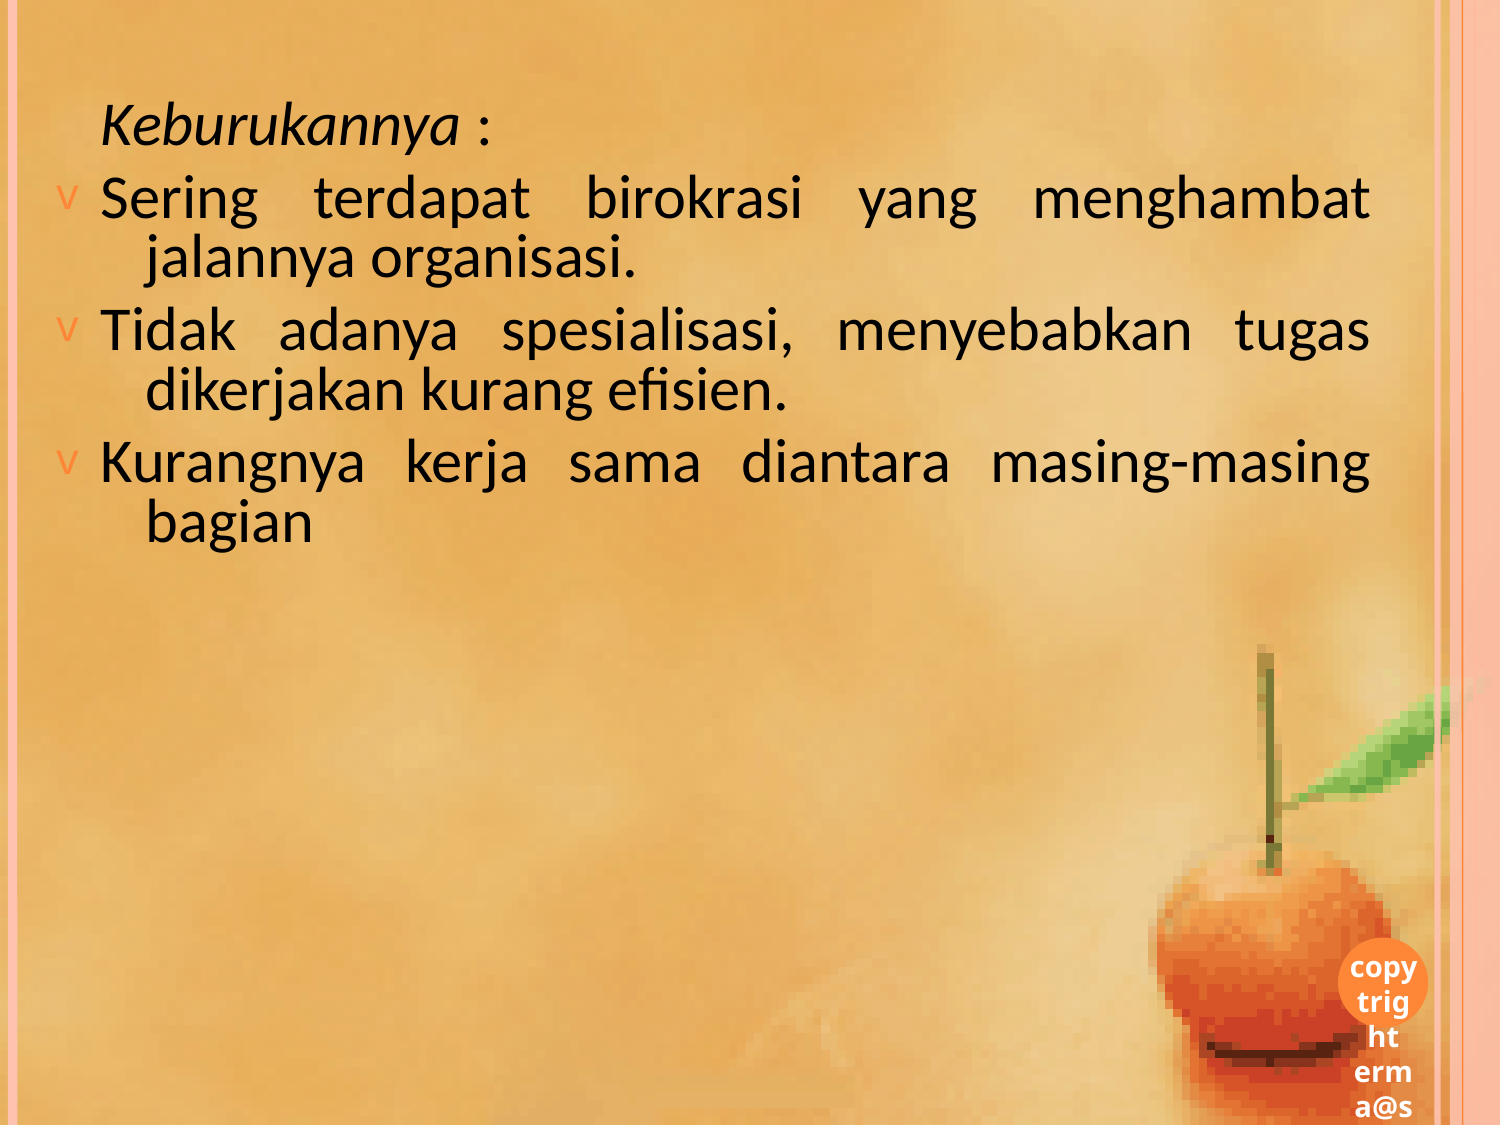

# Keburukannya :
Sering terdapat birokrasi yang menghambat jalannya organisasi.
Tidak adanya spesialisasi, menyebabkan tugas dikerjakan kurang efisien.
Kurangnya kerja sama diantara masing-masing bagian
copytright erma@stikom-bali.ac.id